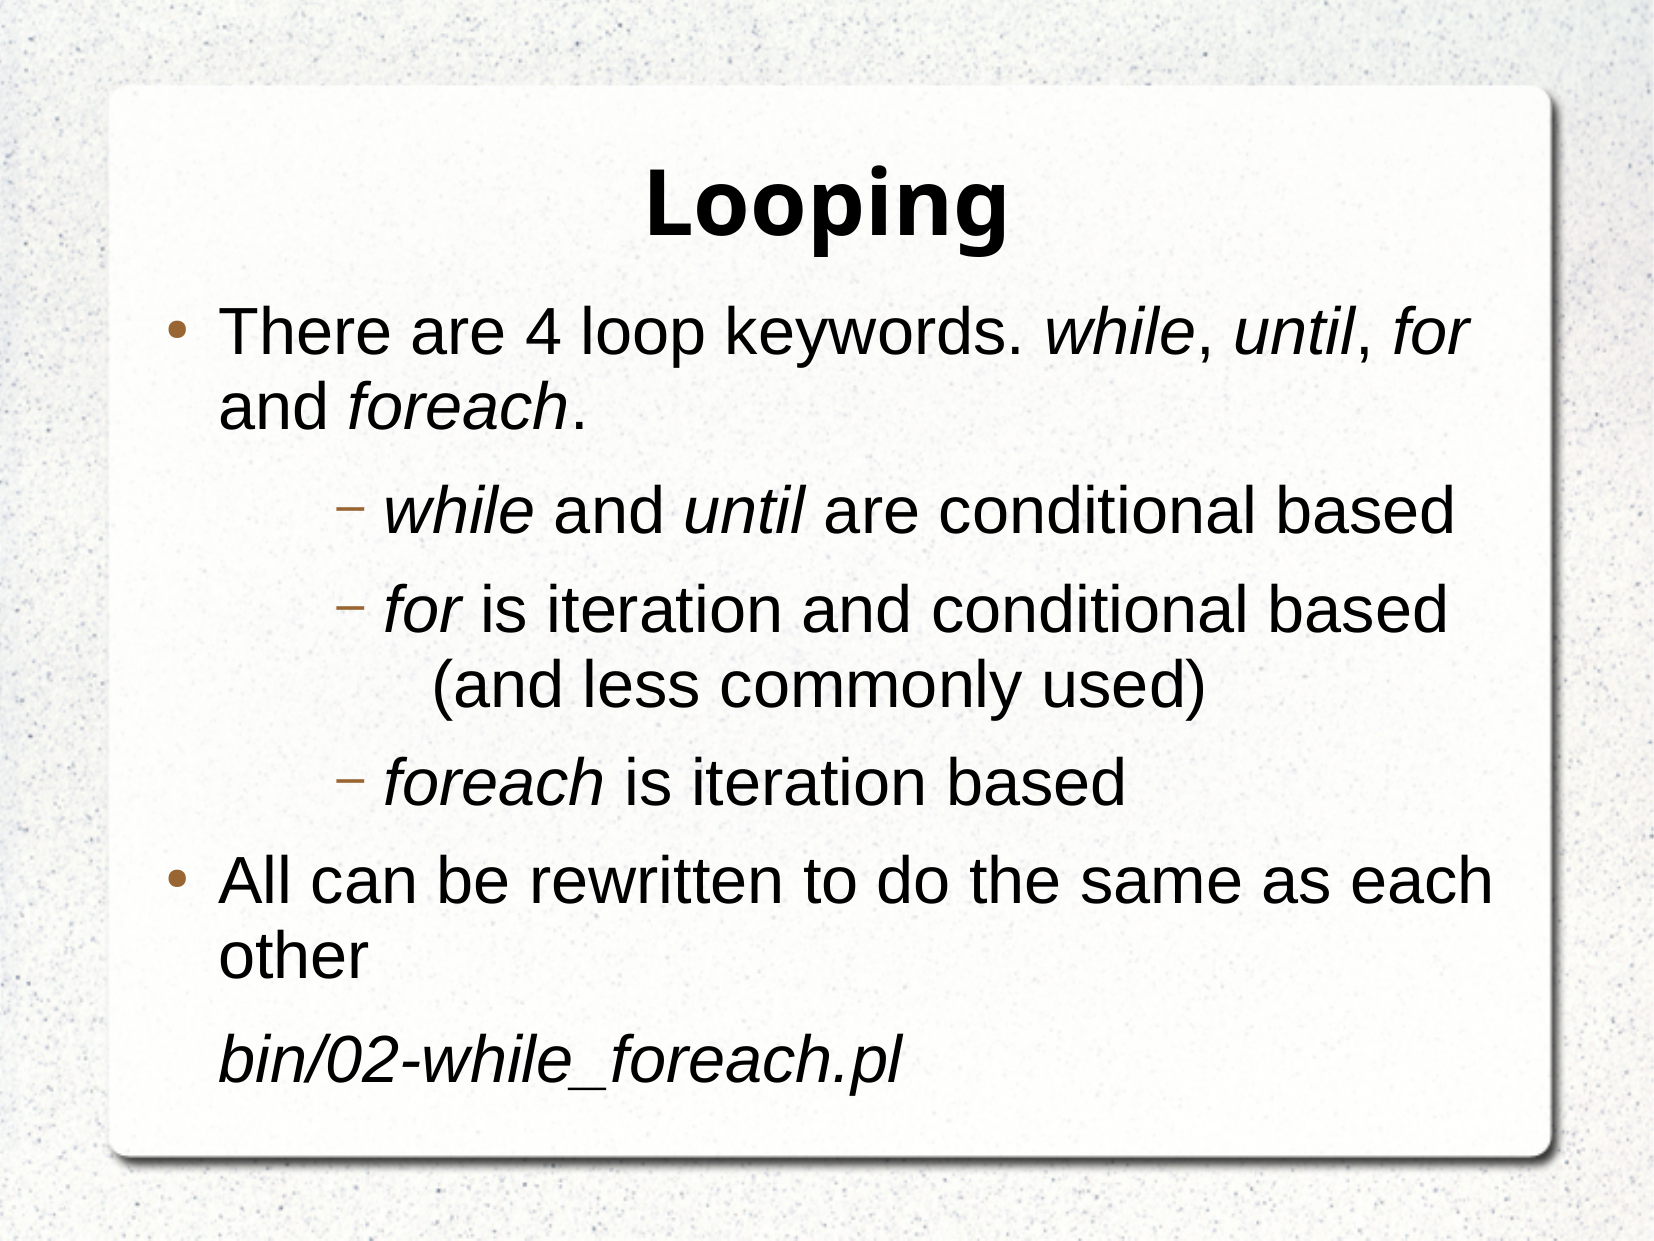

# Looping
There are 4 loop keywords. while, until, for and foreach.
while and until are conditional based
for is iteration and conditional based (and less commonly used)
foreach is iteration based
All can be rewritten to do the same as each other
bin/02-while_foreach.pl